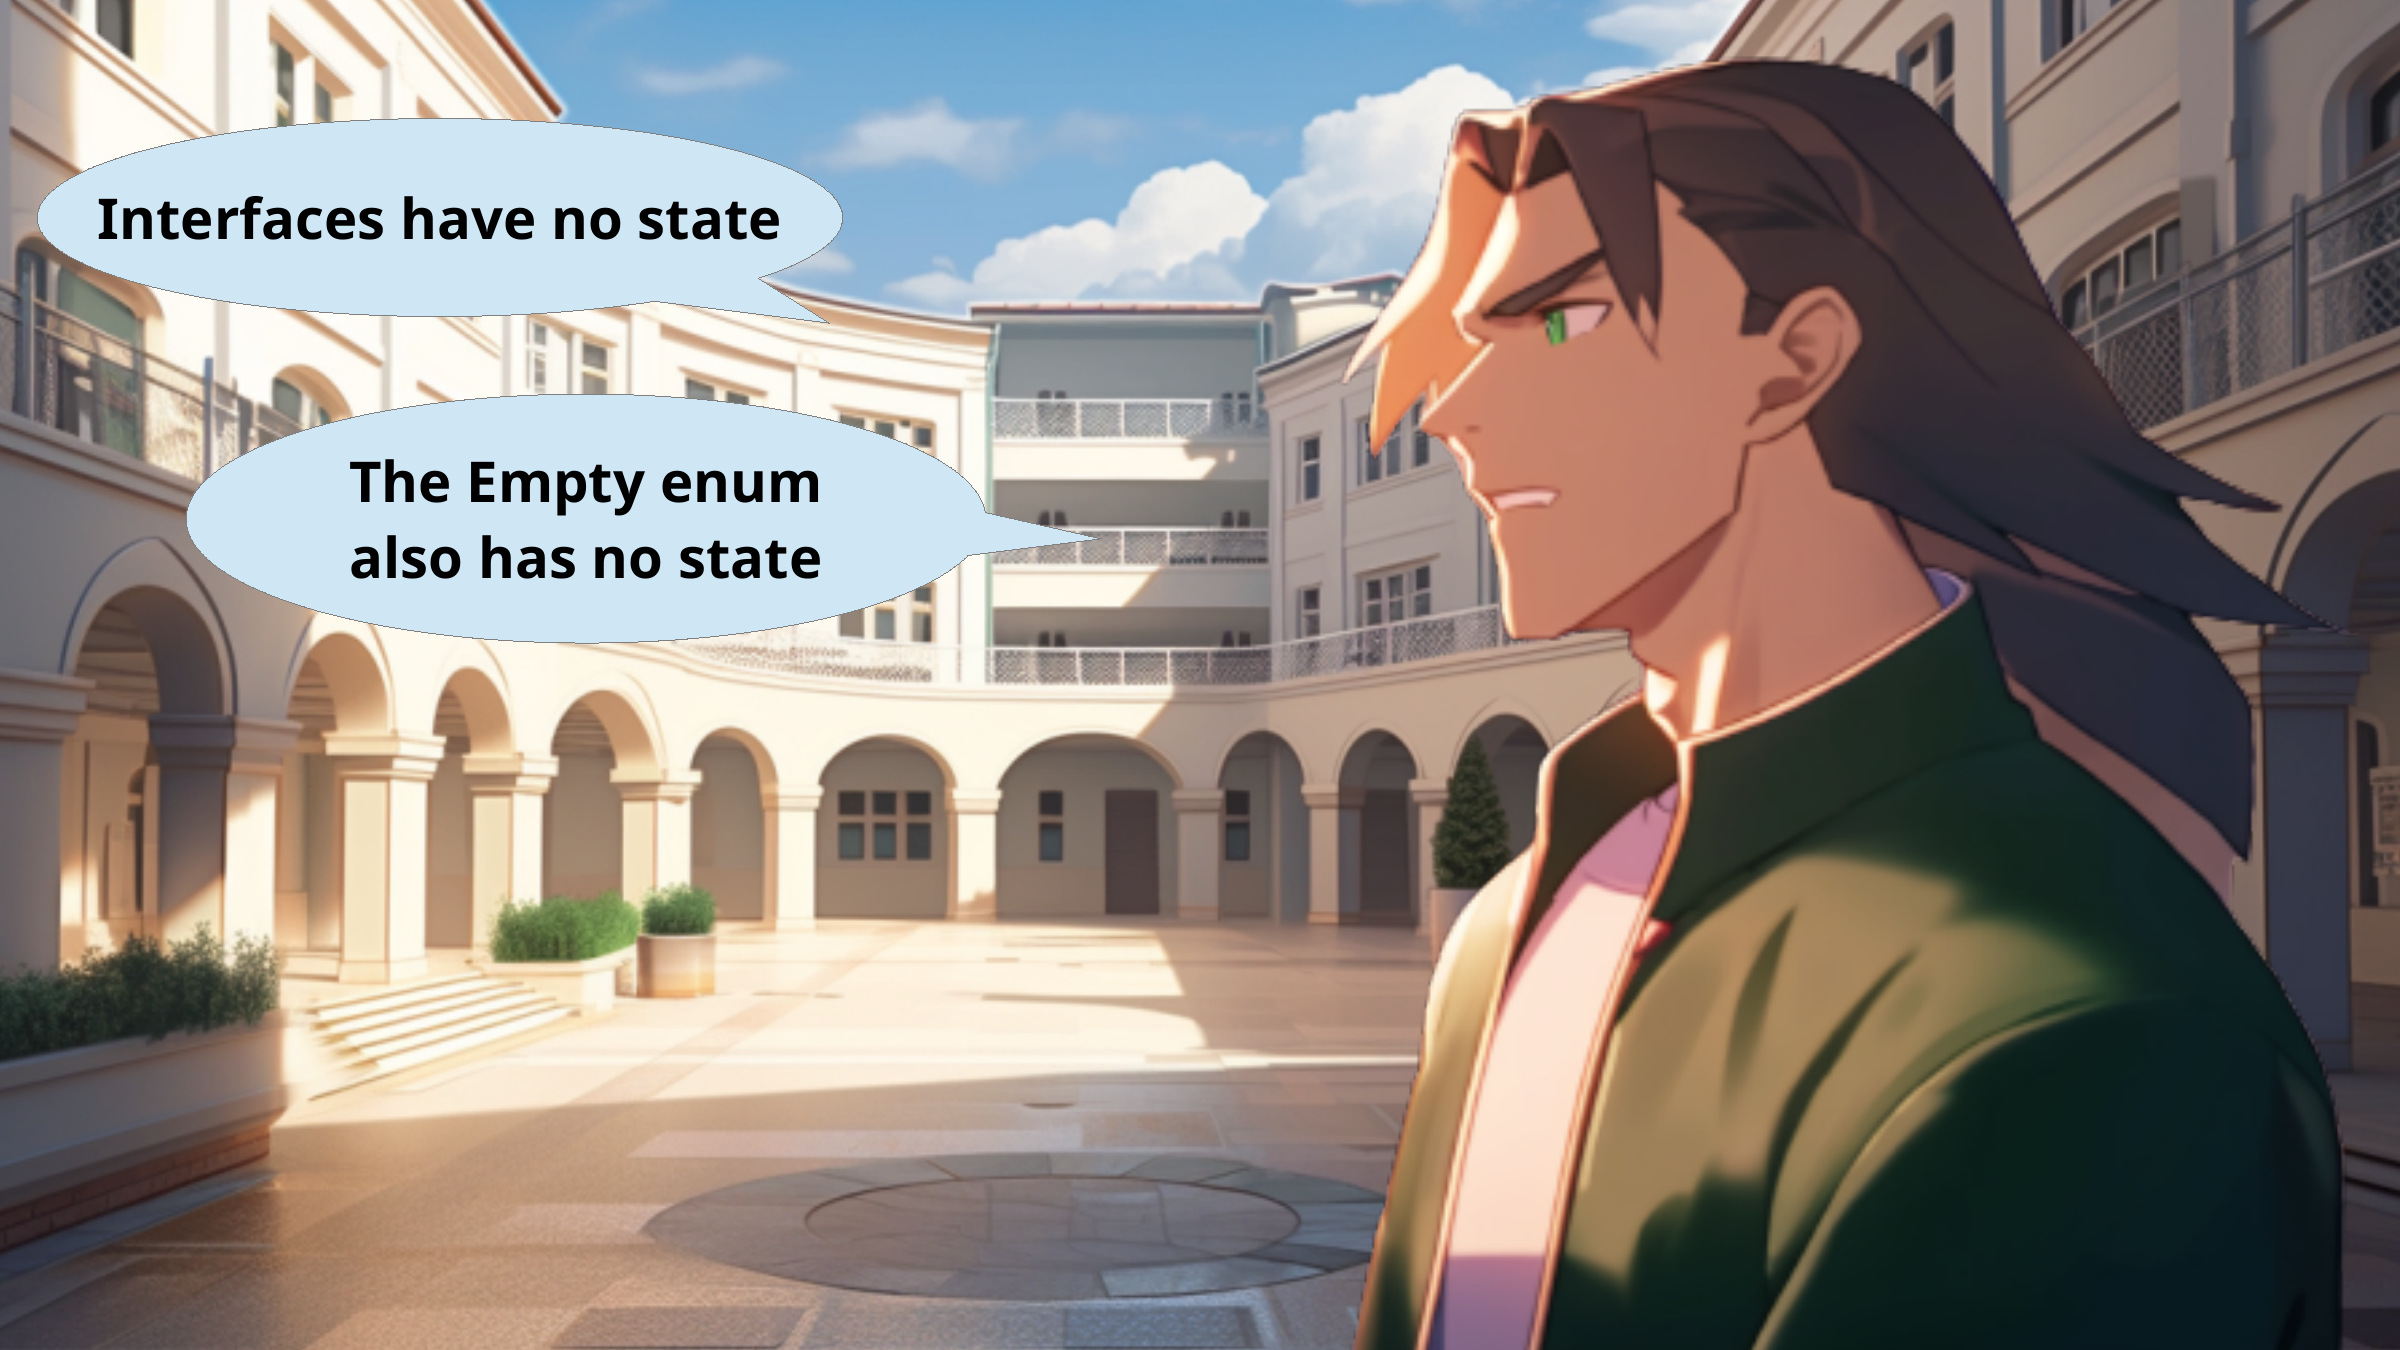

Interfaces have no state
The Empty enum
also has no state